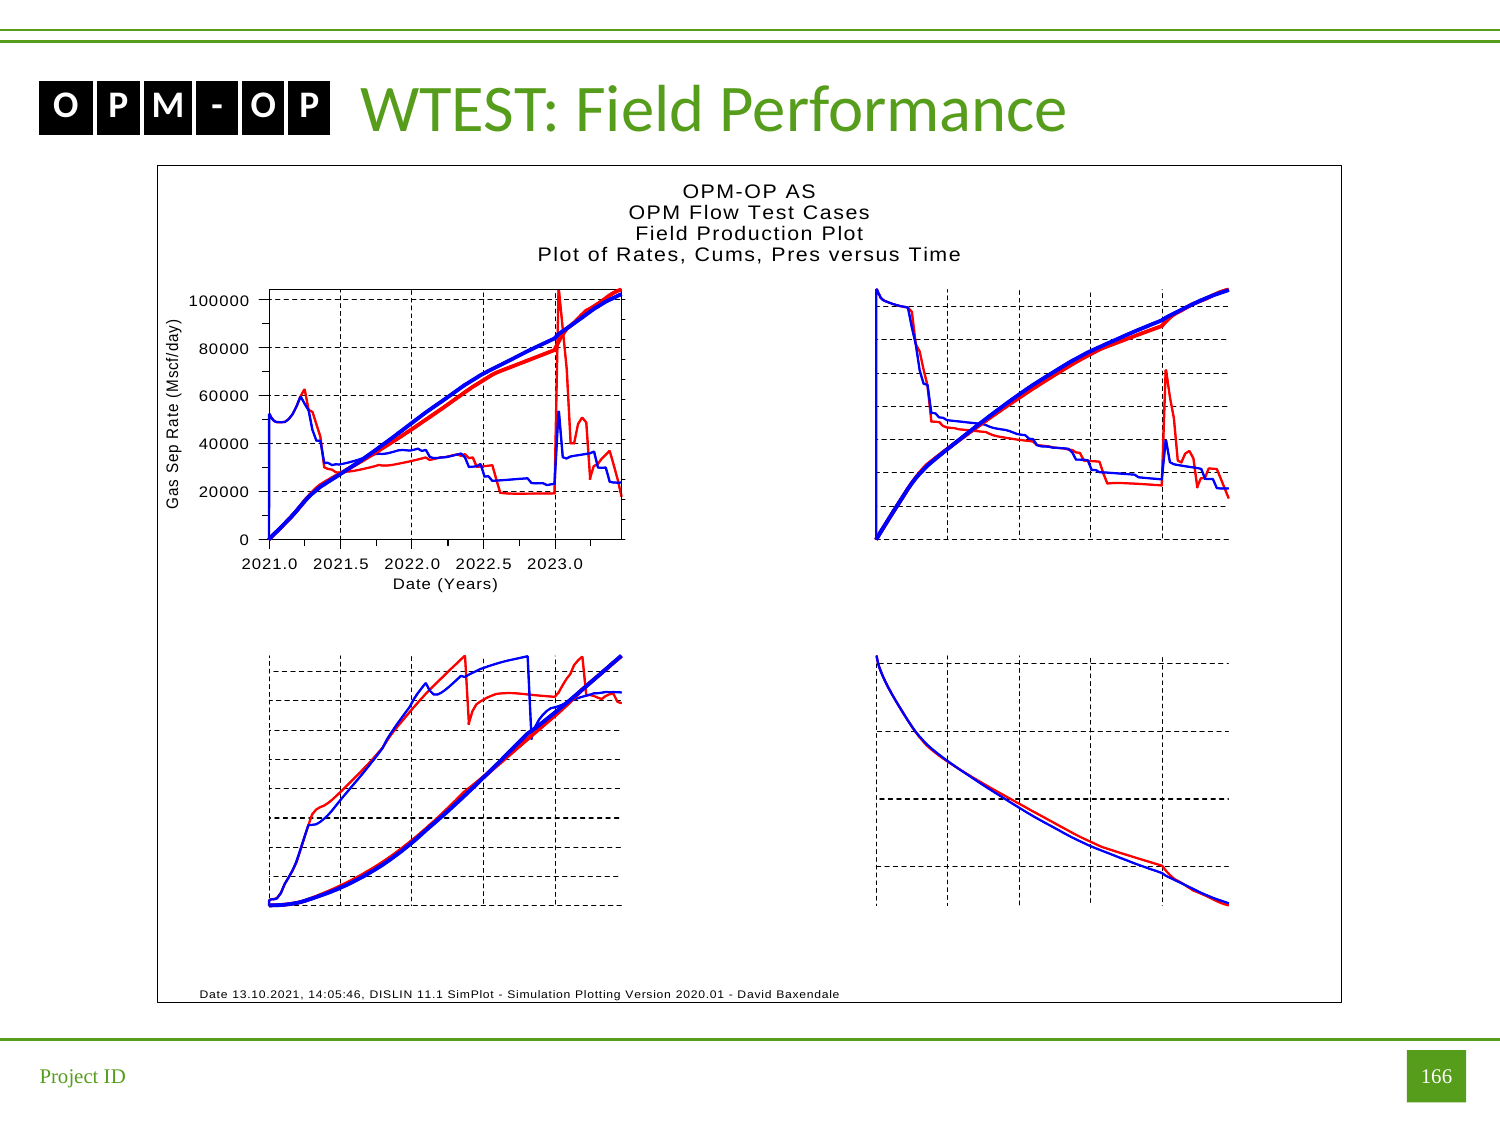

# WTEST: Field Performance
Project ID
166